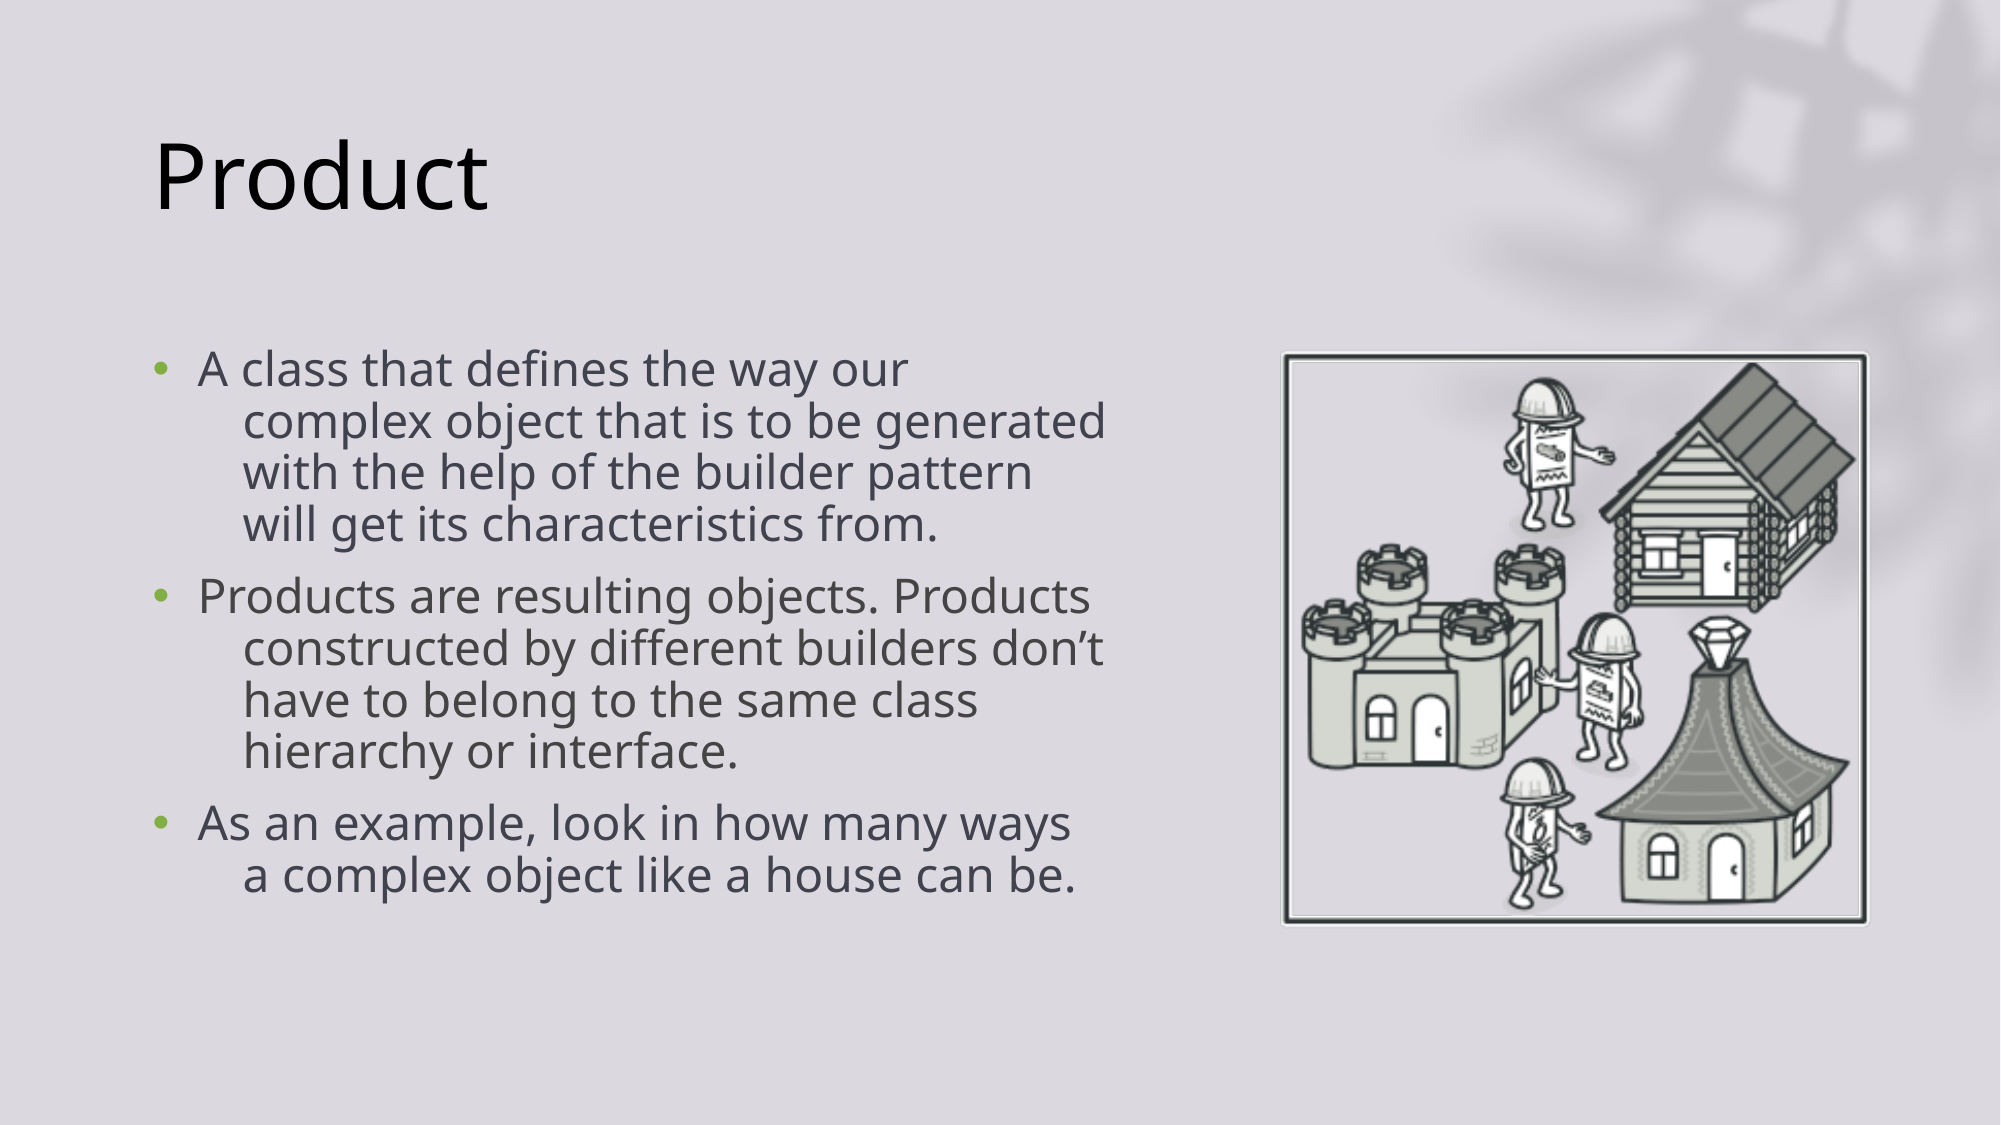

# Product
A class that defines the way our complex object that is to be generated with the help of the builder pattern will get its characteristics from.
Products are resulting objects. Products constructed by different builders don’t have to belong to the same class hierarchy or interface.
As an example, look in how many ways a complex object like a house can be.